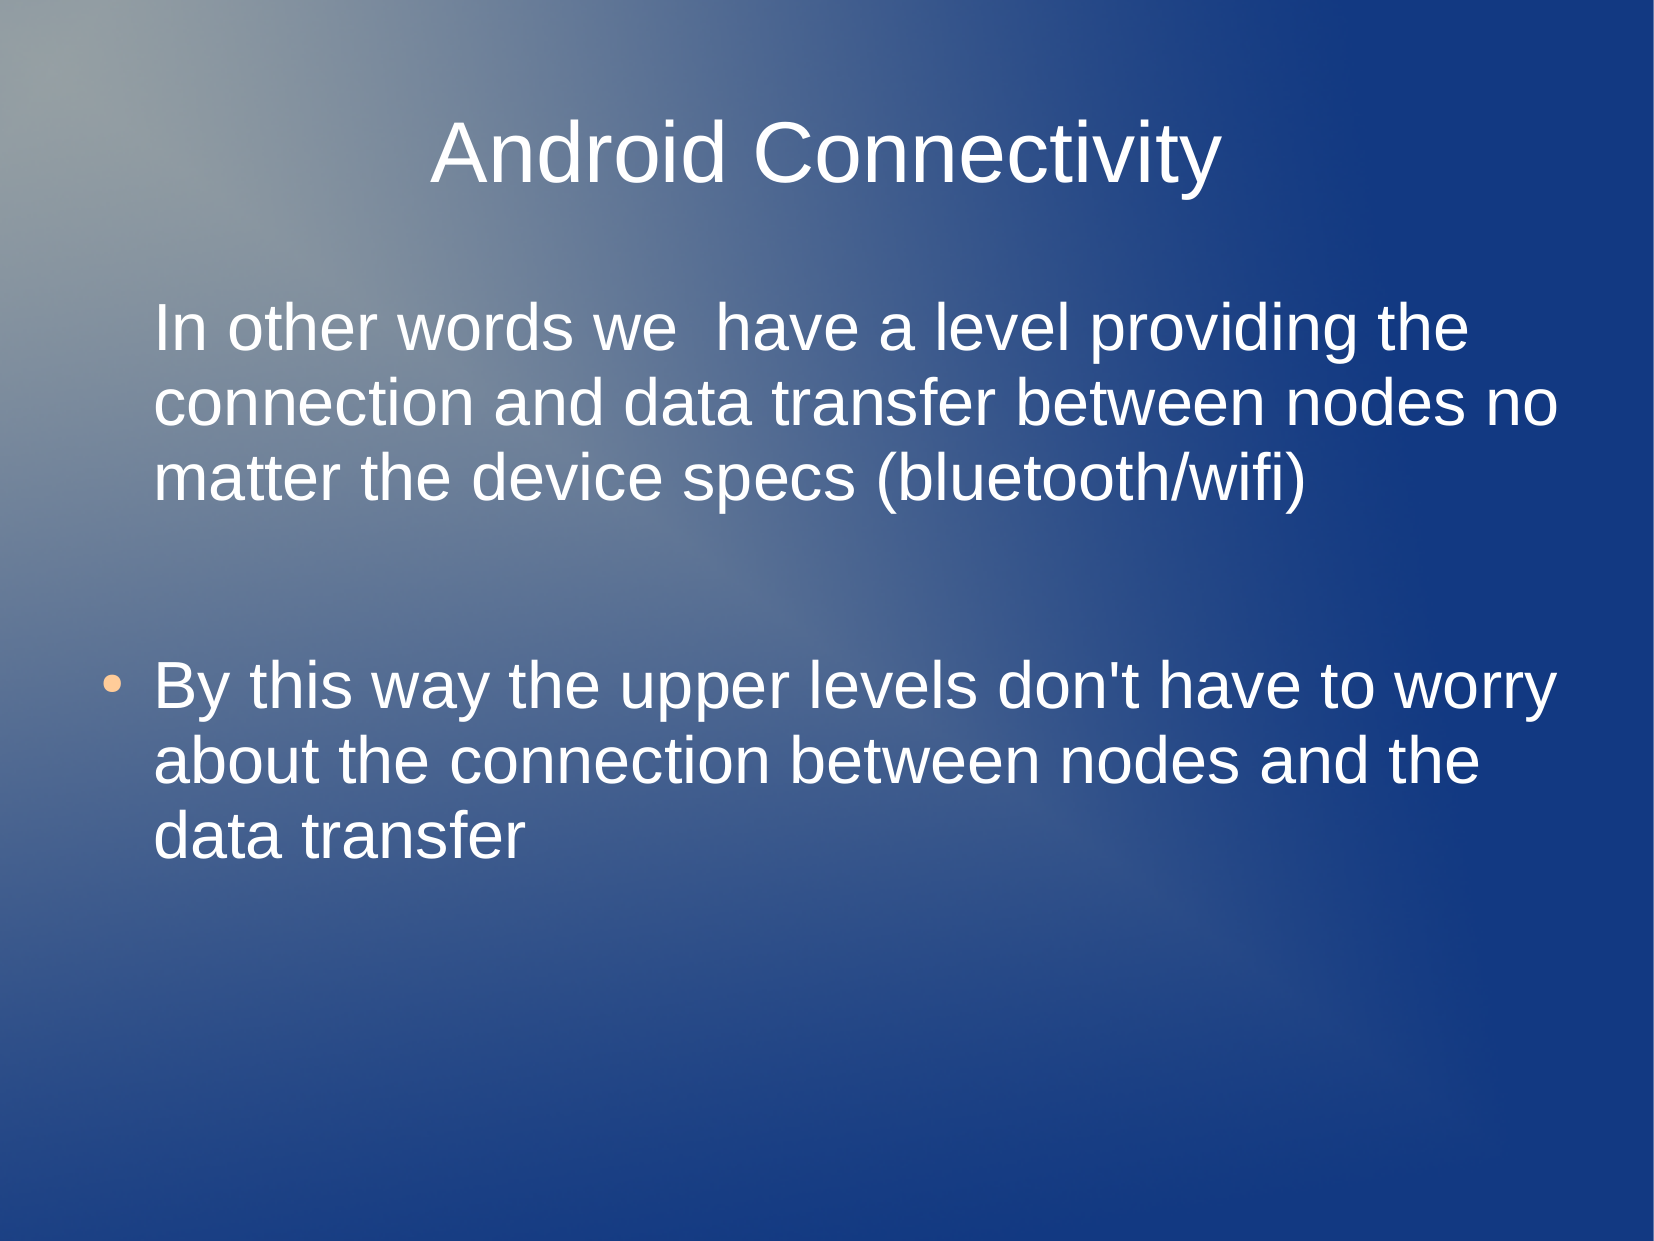

# Android Connectivity
In other words we have a level providing the connection and data transfer between nodes no matter the device specs (bluetooth/wifi)
By this way the upper levels don't have to worry about the connection between nodes and the data transfer